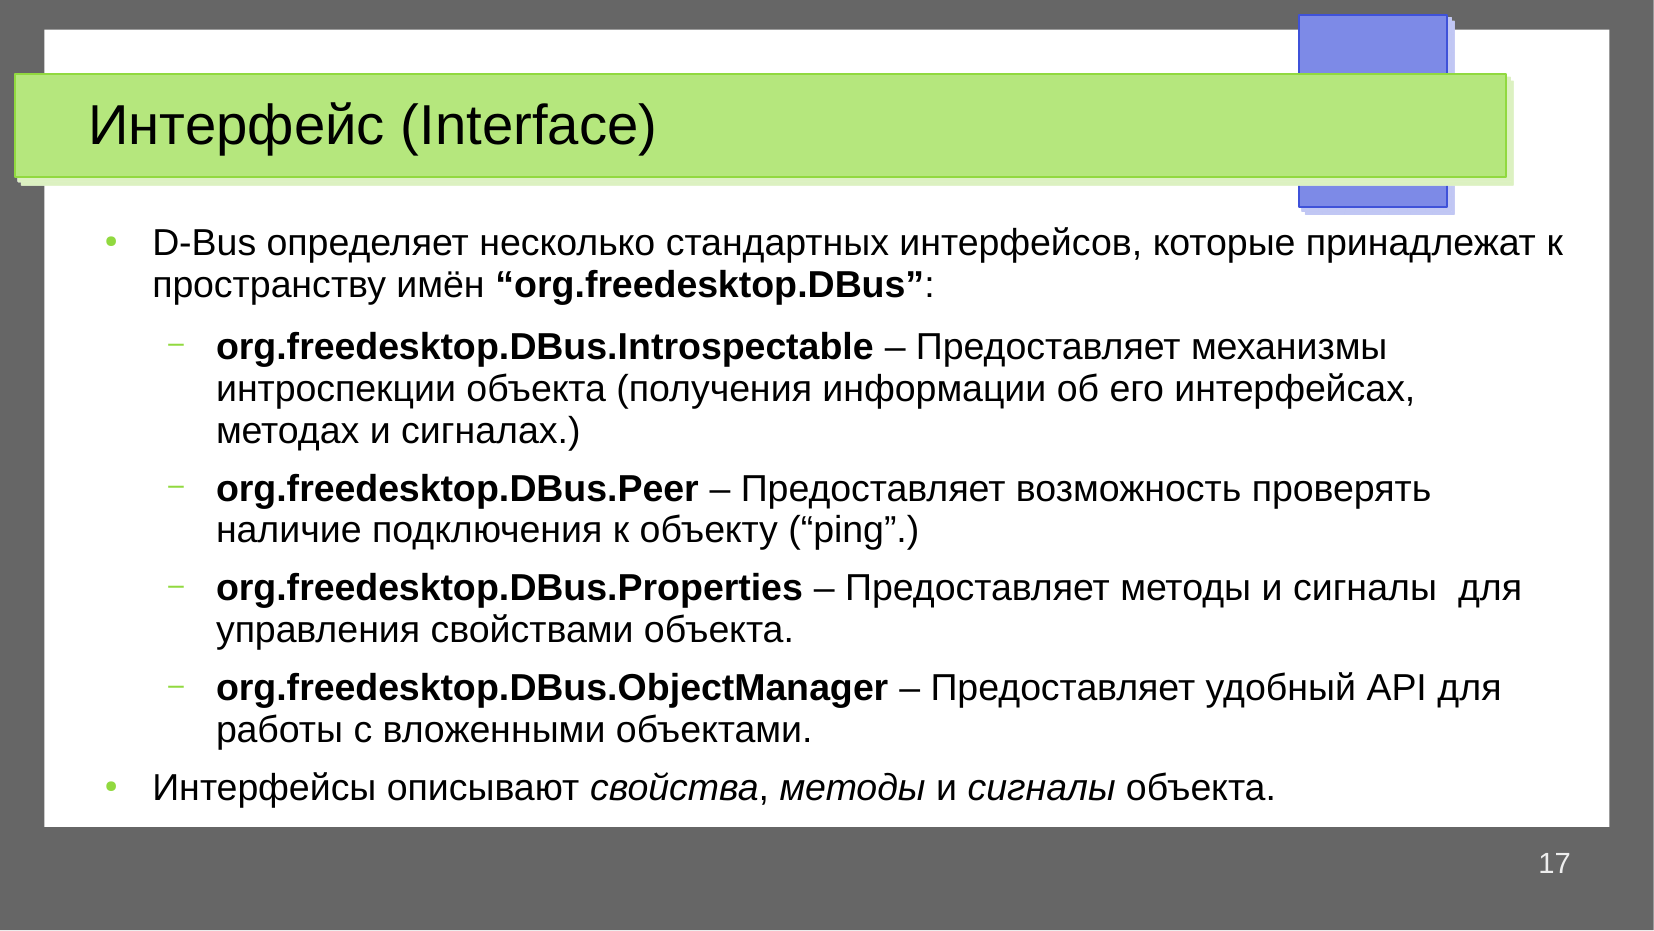

# Интерфейс (Interface)
D-Bus определяет несколько стандартных интерфейсов, которые принадлежат к пространству имён “org.freedesktop.DBus”:
org.freedesktop.DBus.Introspectable – Предоставляет механизмы интроспекции объекта (получения информации об его интерфейсах, методах и сигналах.)
org.freedesktop.DBus.Peer – Предоставляет возможность проверять наличие подключения к объекту (“ping”.)
org.freedesktop.DBus.Properties – Предоставляет методы и сигналы для управления свойствами объекта.
org.freedesktop.DBus.ObjectManager – Предоставляет удобный API для работы с вложенными объектами.
Интерфейсы описывают свойства, методы и сигналы объекта.
17